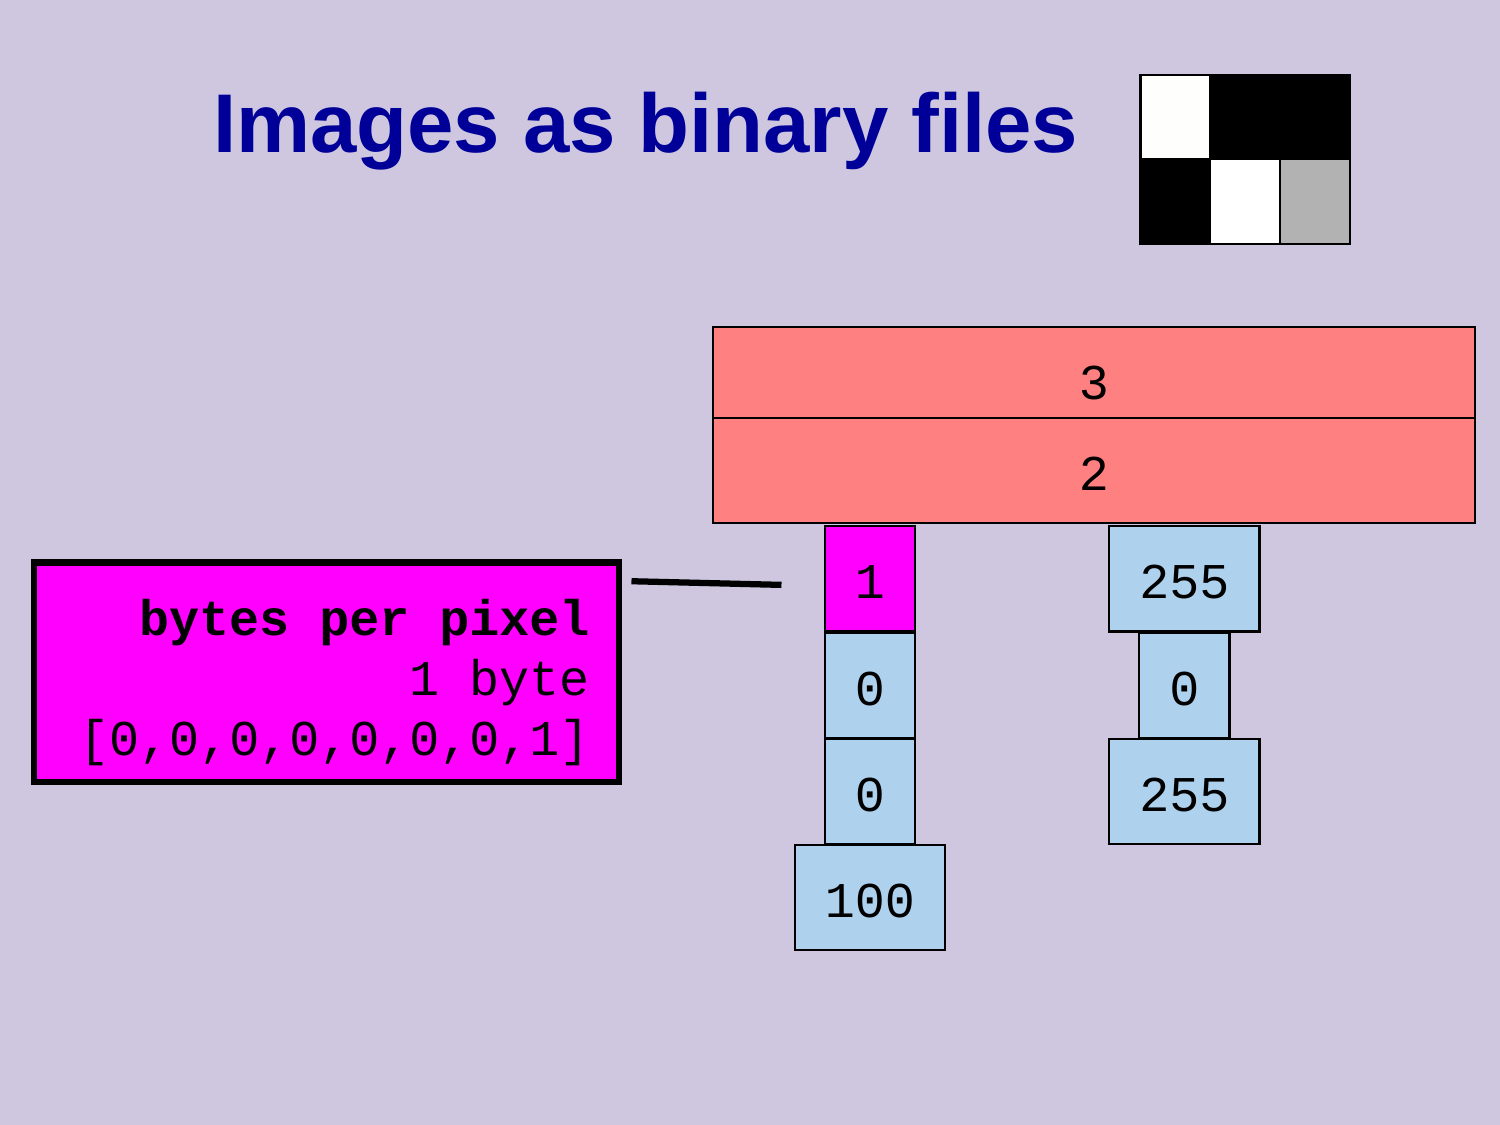

# Images as binary files
3
2
1
255
bytes per pixel
1 byte
[0,0,0,0,0,0,0,1]
0
0
0
255
100